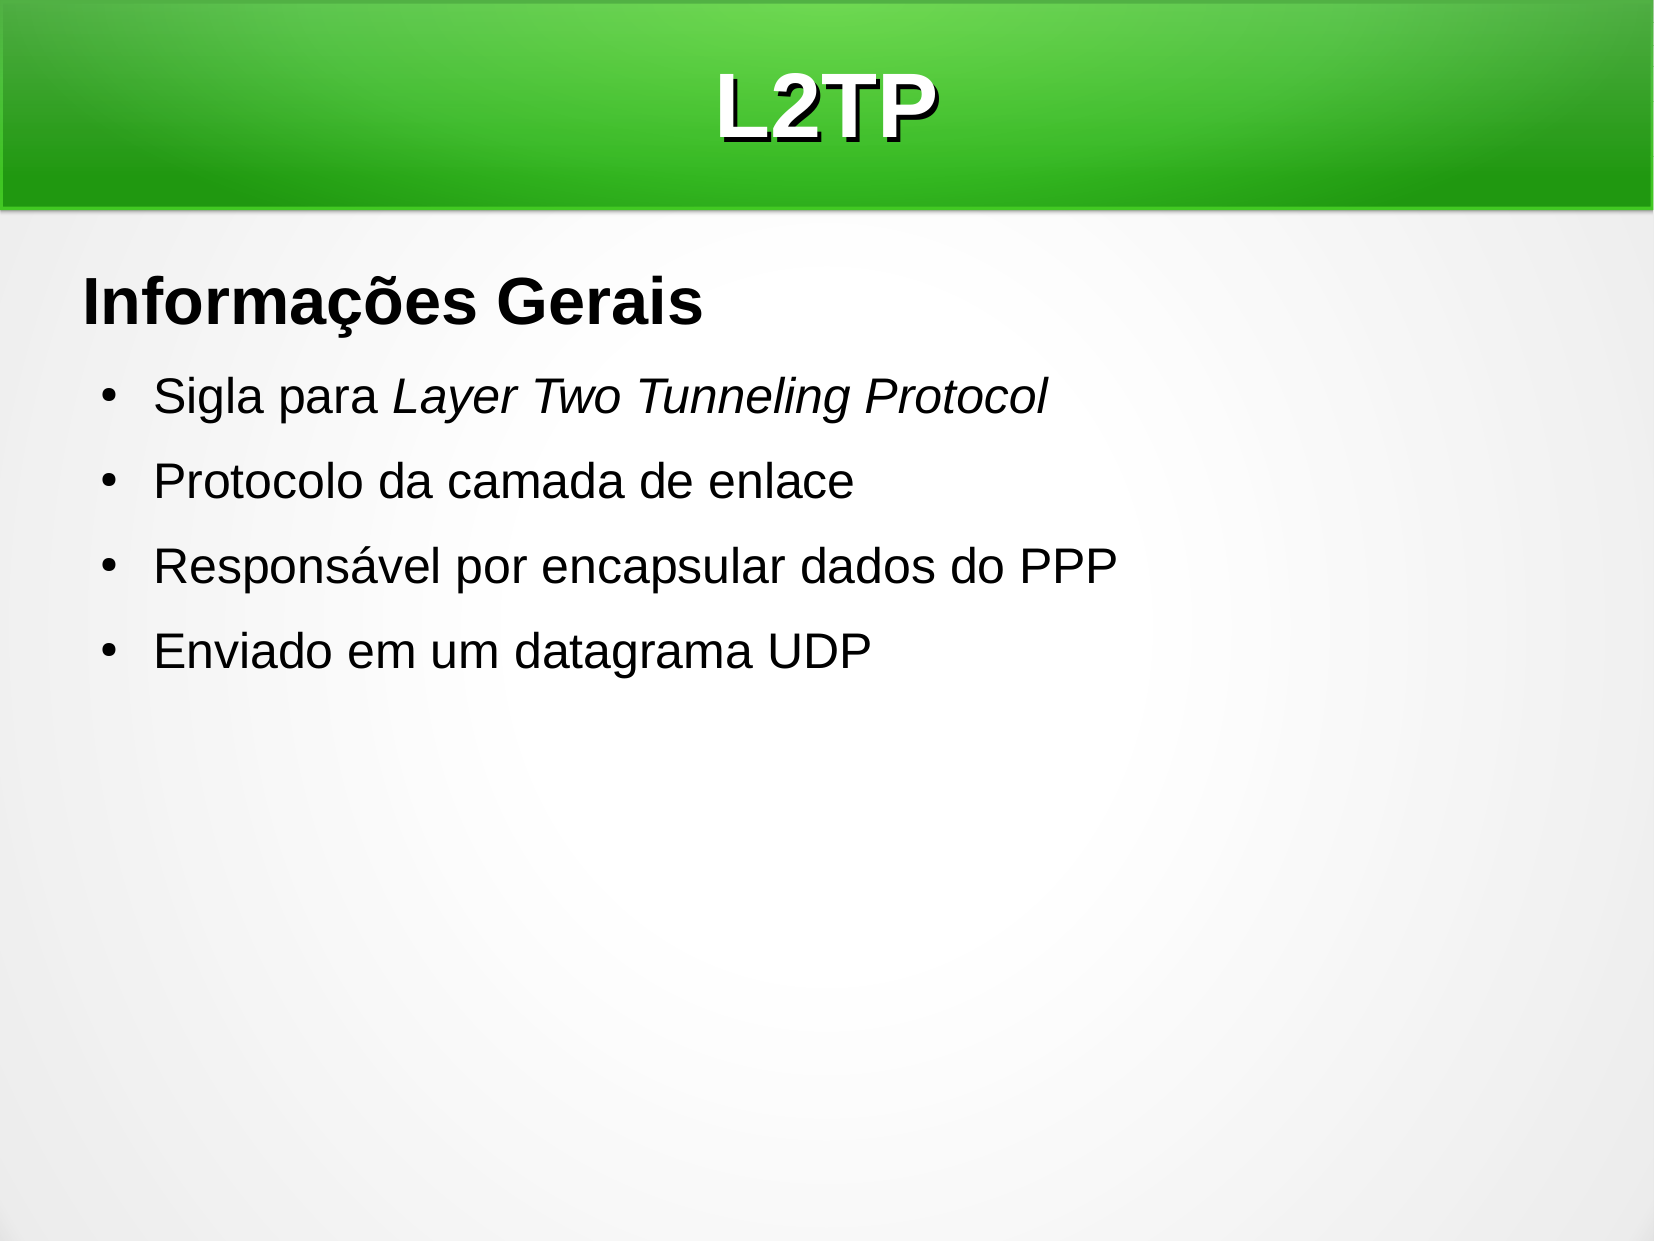

# L2TP
Informações Gerais
Sigla para Layer Two Tunneling Protocol
Protocolo da camada de enlace
Responsável por encapsular dados do PPP
Enviado em um datagrama UDP